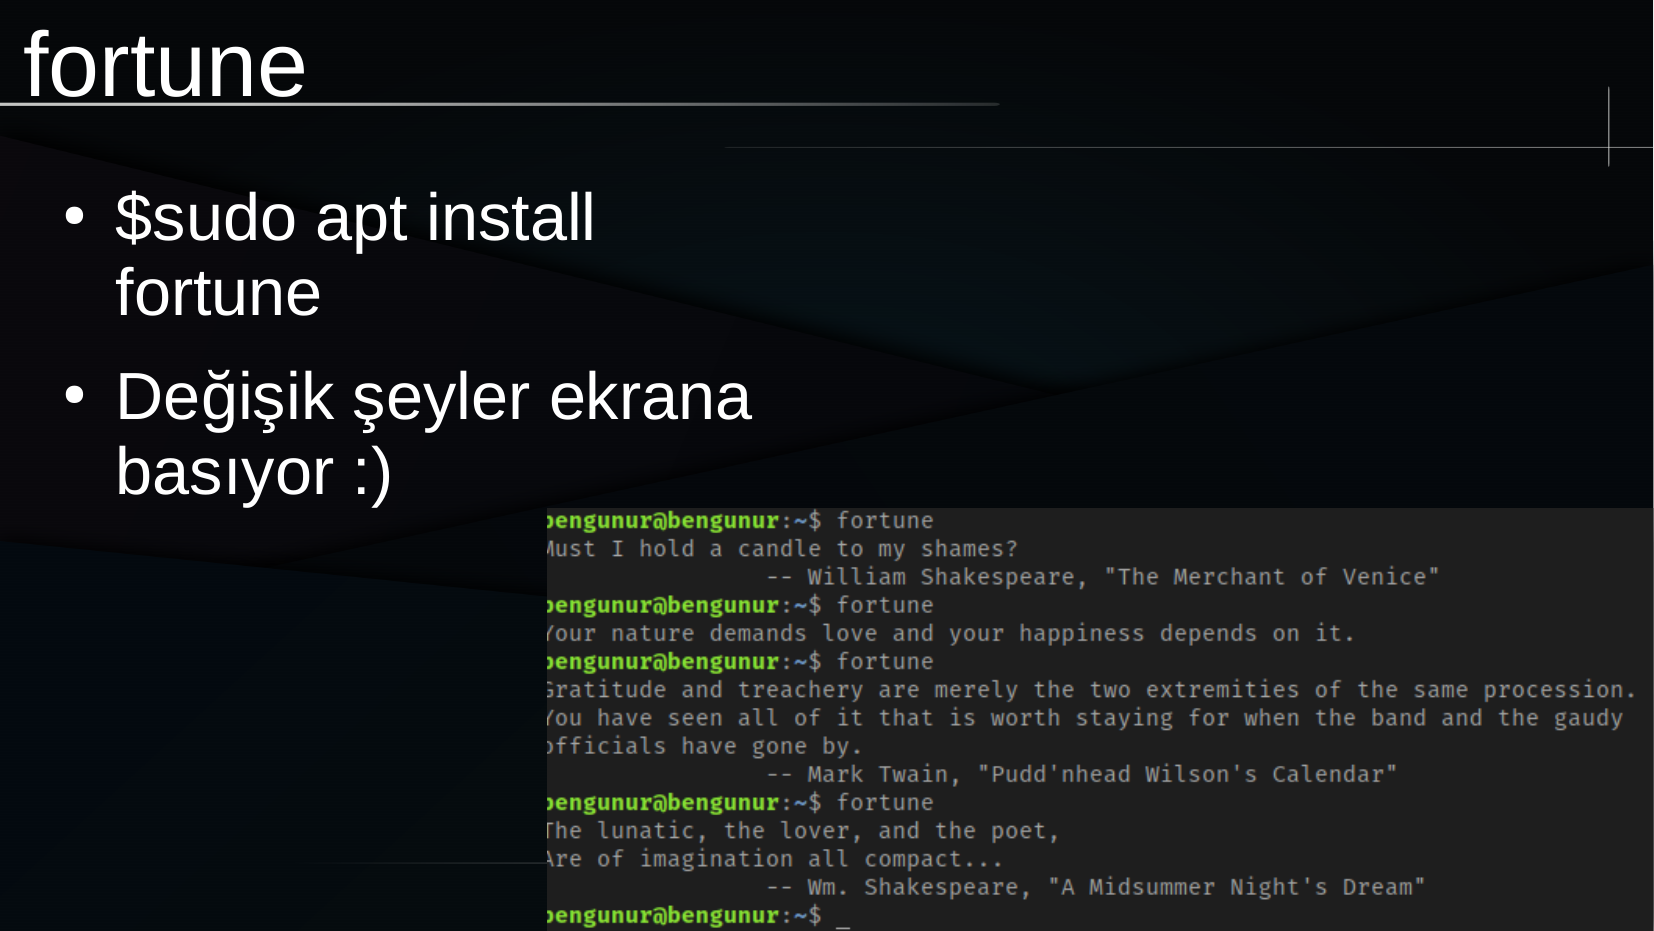

# fortune
$sudo apt install fortune
Değişik şeyler ekrana basıyor :)